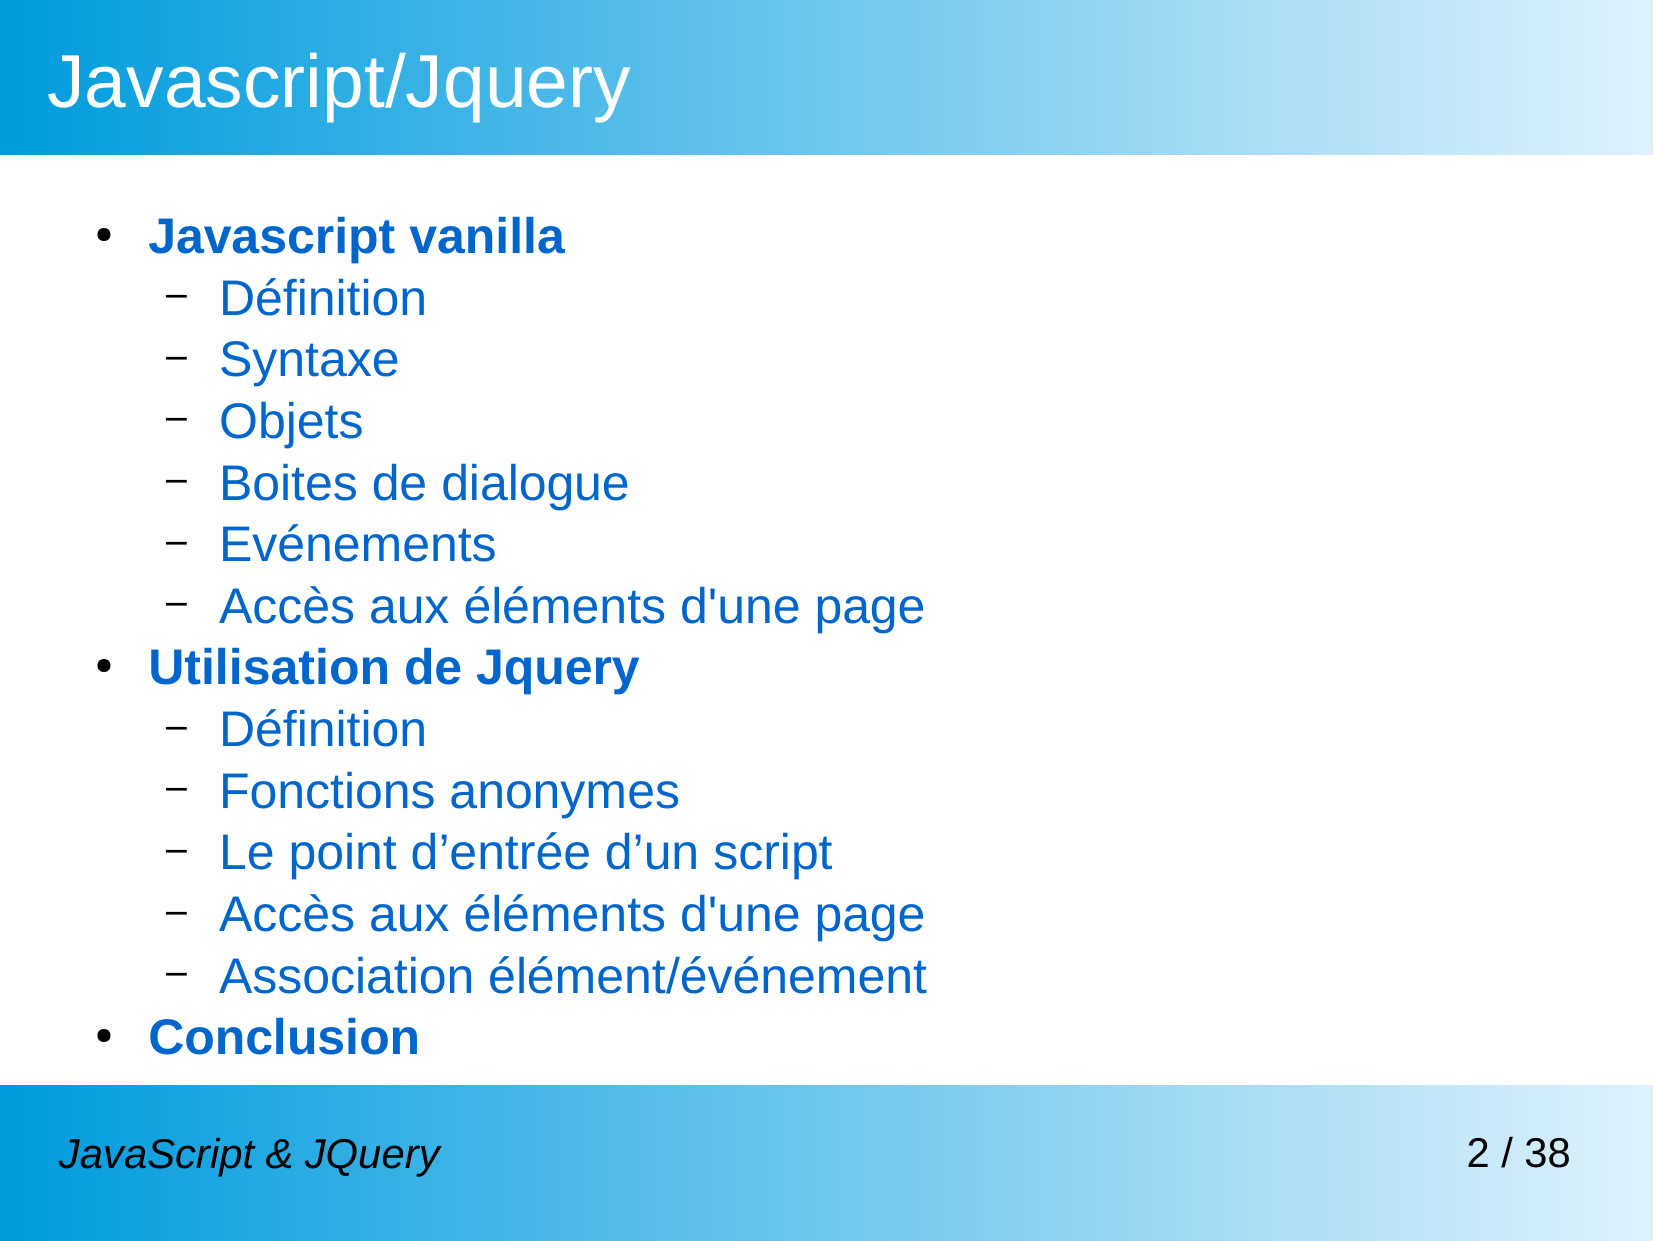

# Javascript/Jquery
Javascript vanilla
Définition
Syntaxe
Objets
Boites de dialogue
Evénements
Accès aux éléments d'une page
Utilisation de Jquery
Définition
Fonctions anonymes
Le point d’entrée d’un script
Accès aux éléments d'une page
Association élément/événement
Conclusion